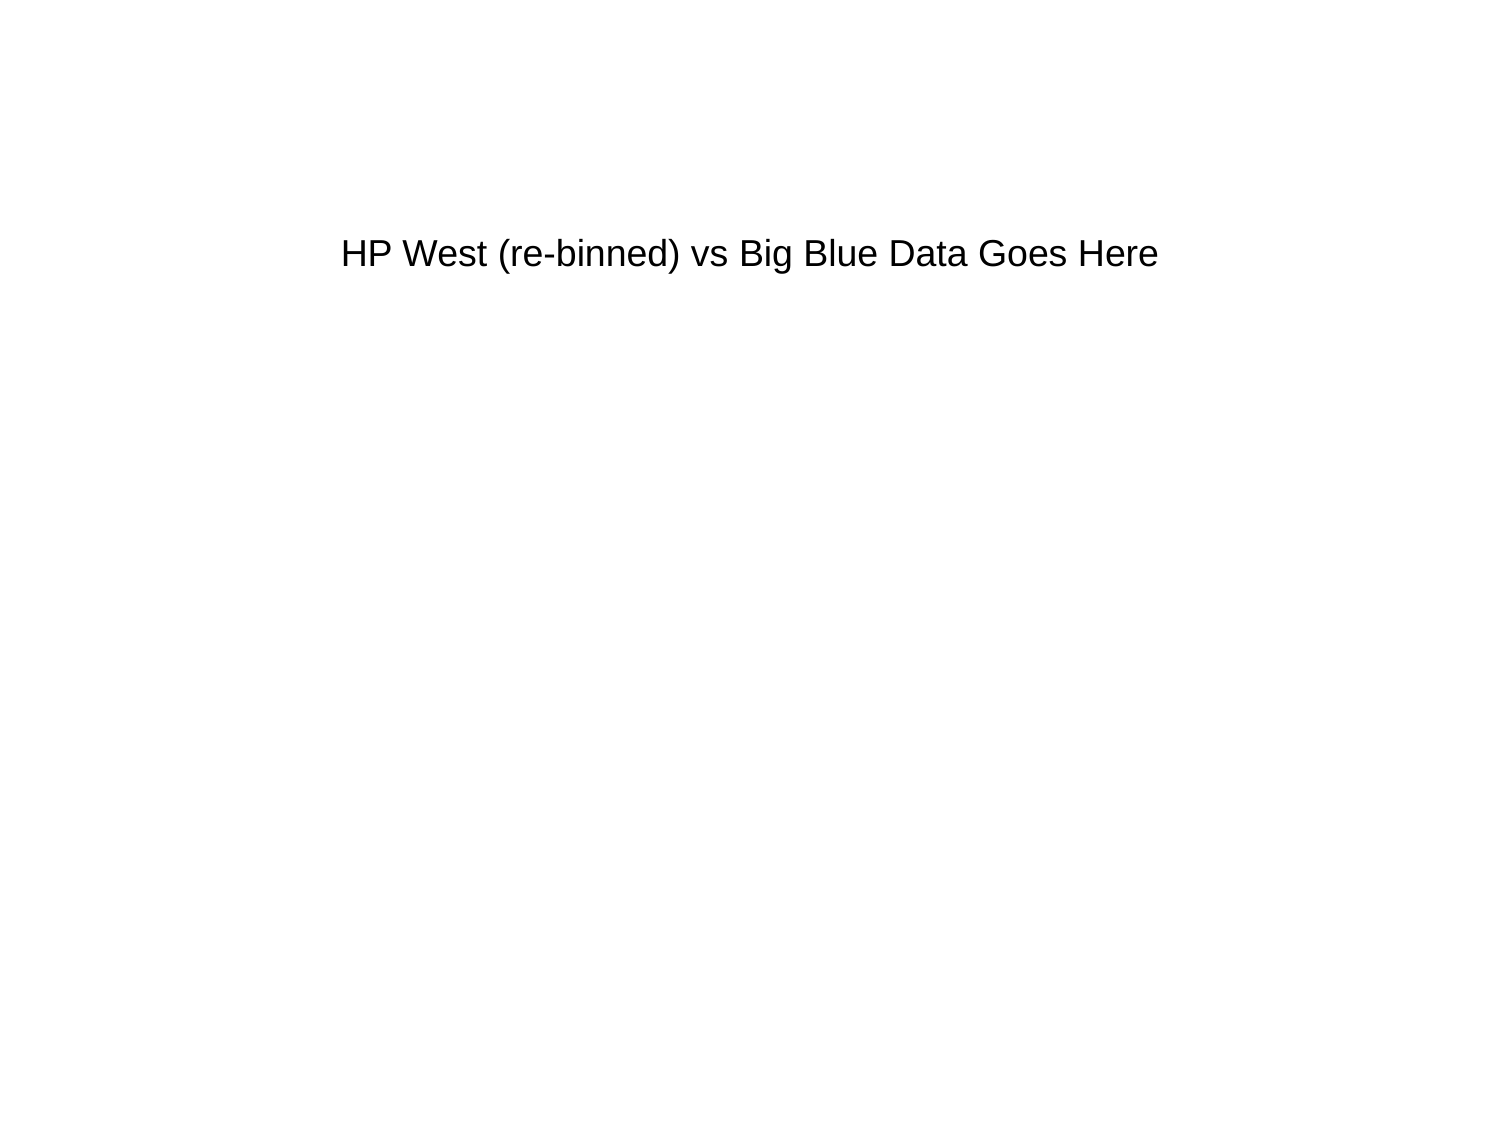

HP West (re-binned) vs Big Blue Data Goes Here